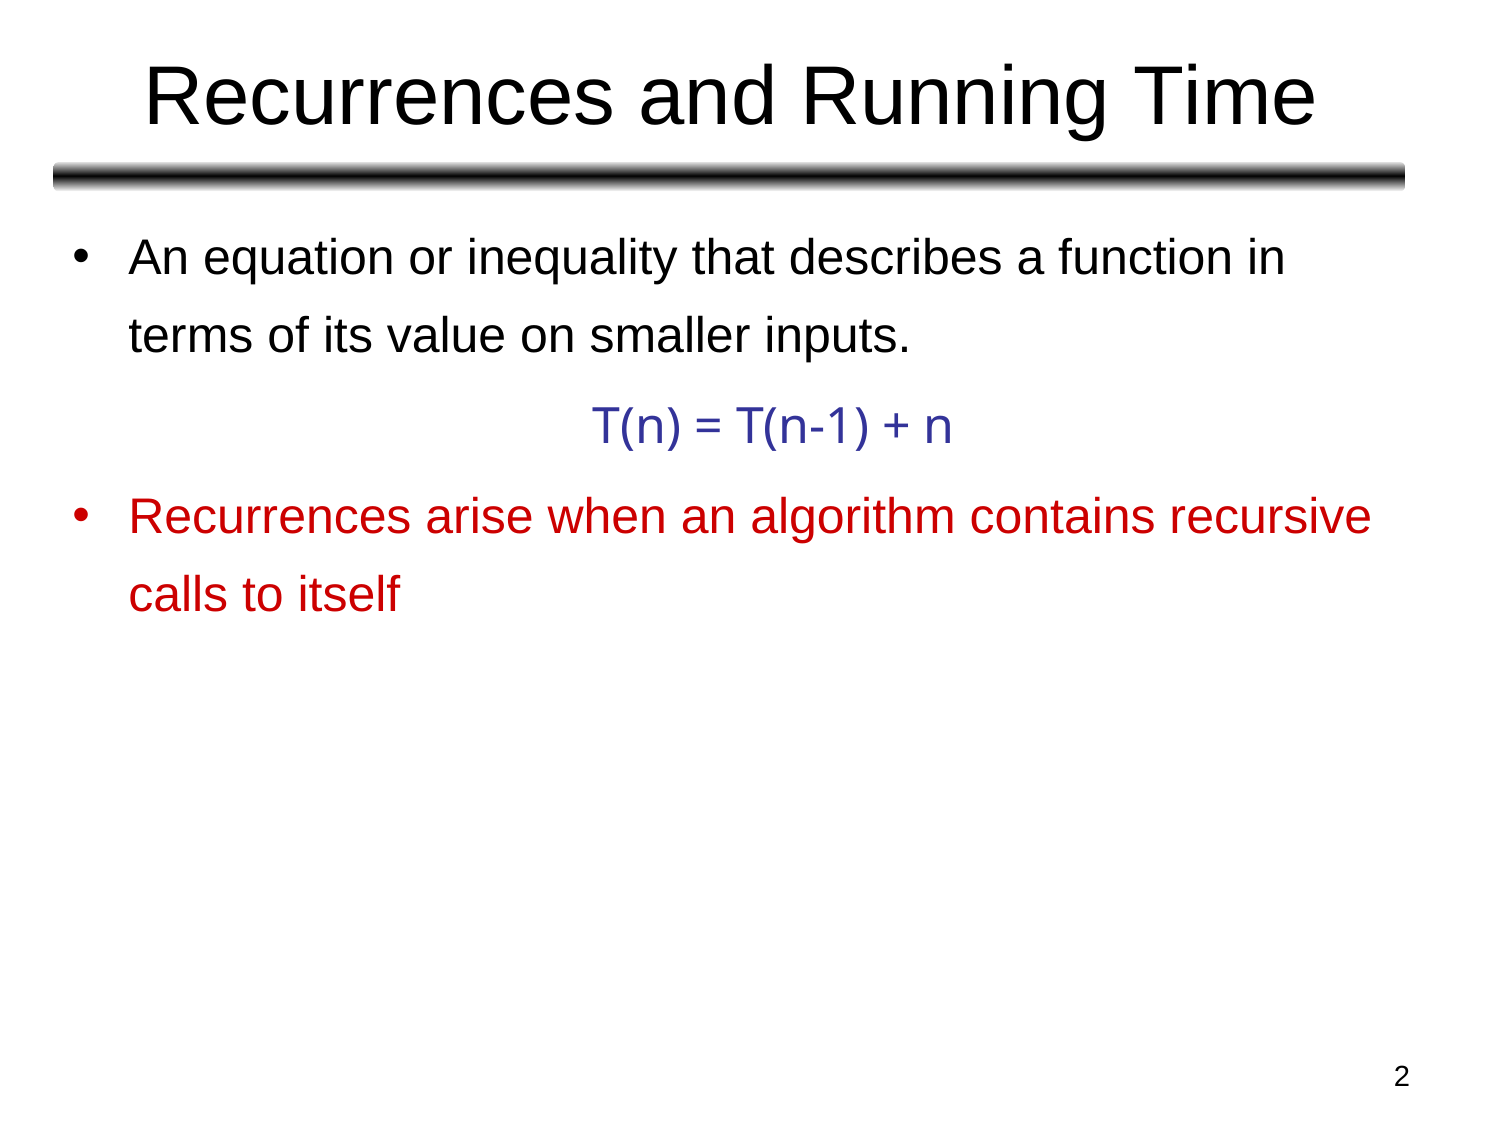

# Recurrences and Running Time
An equation or inequality that describes a function in terms of its value on smaller inputs.
				 T(n) = T(n-1) + n
Recurrences arise when an algorithm contains recursive calls to itself
2